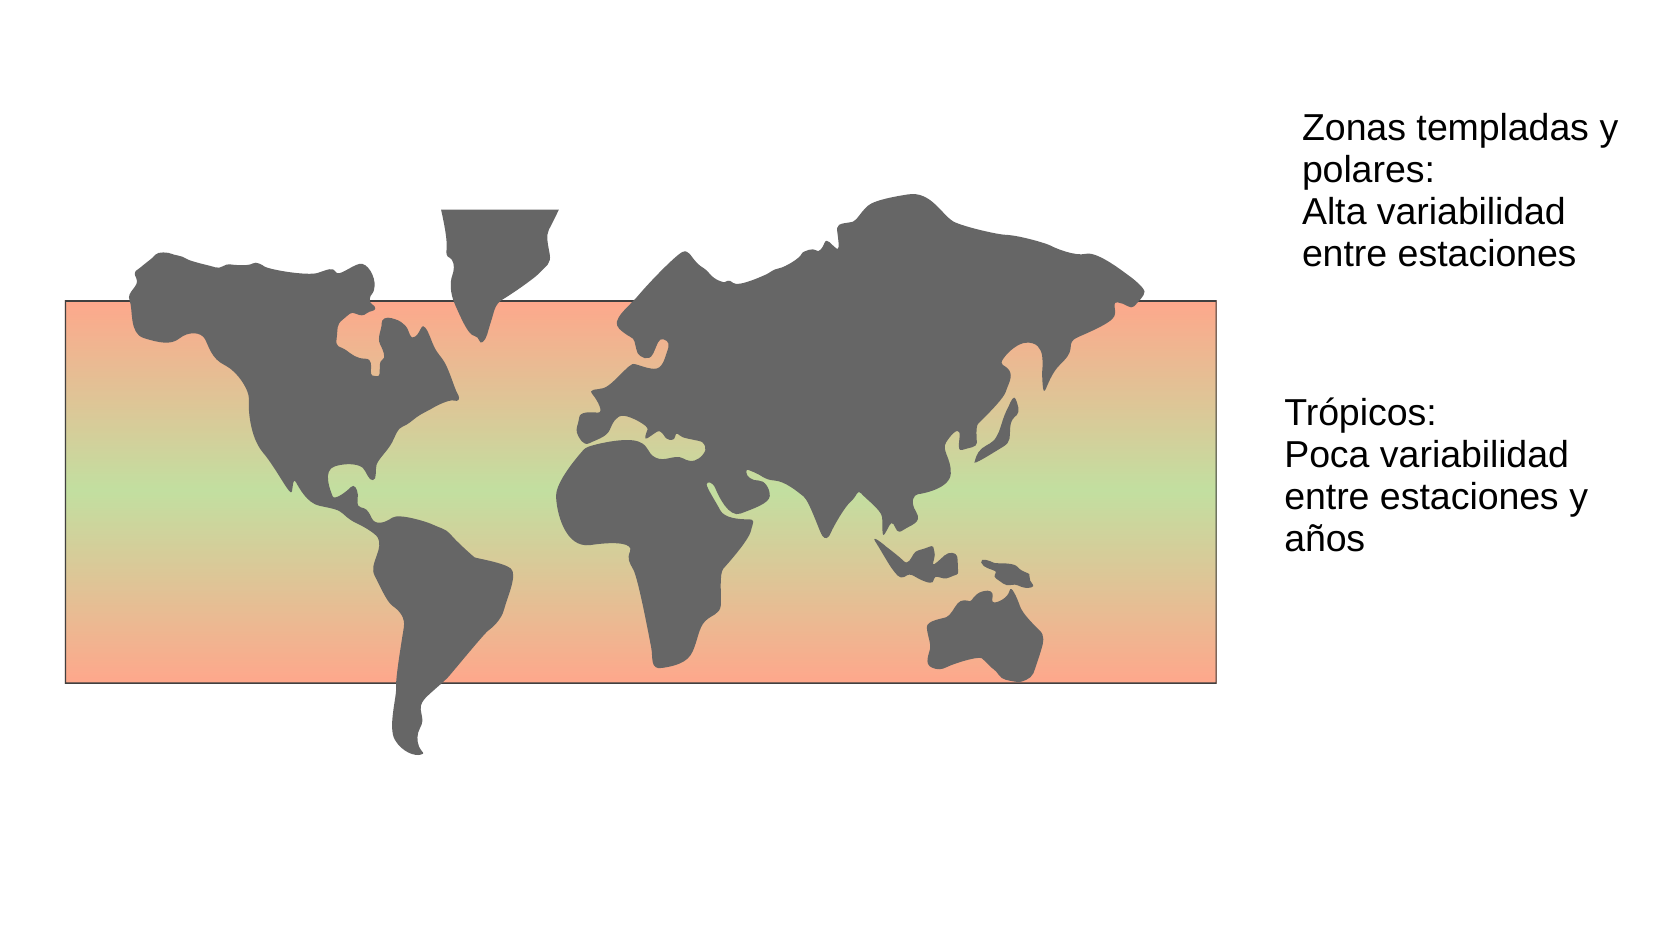

Zonas templadas y polares:
Alta variabilidad entre estaciones
Trópicos:
Poca variabilidad entre estaciones y años